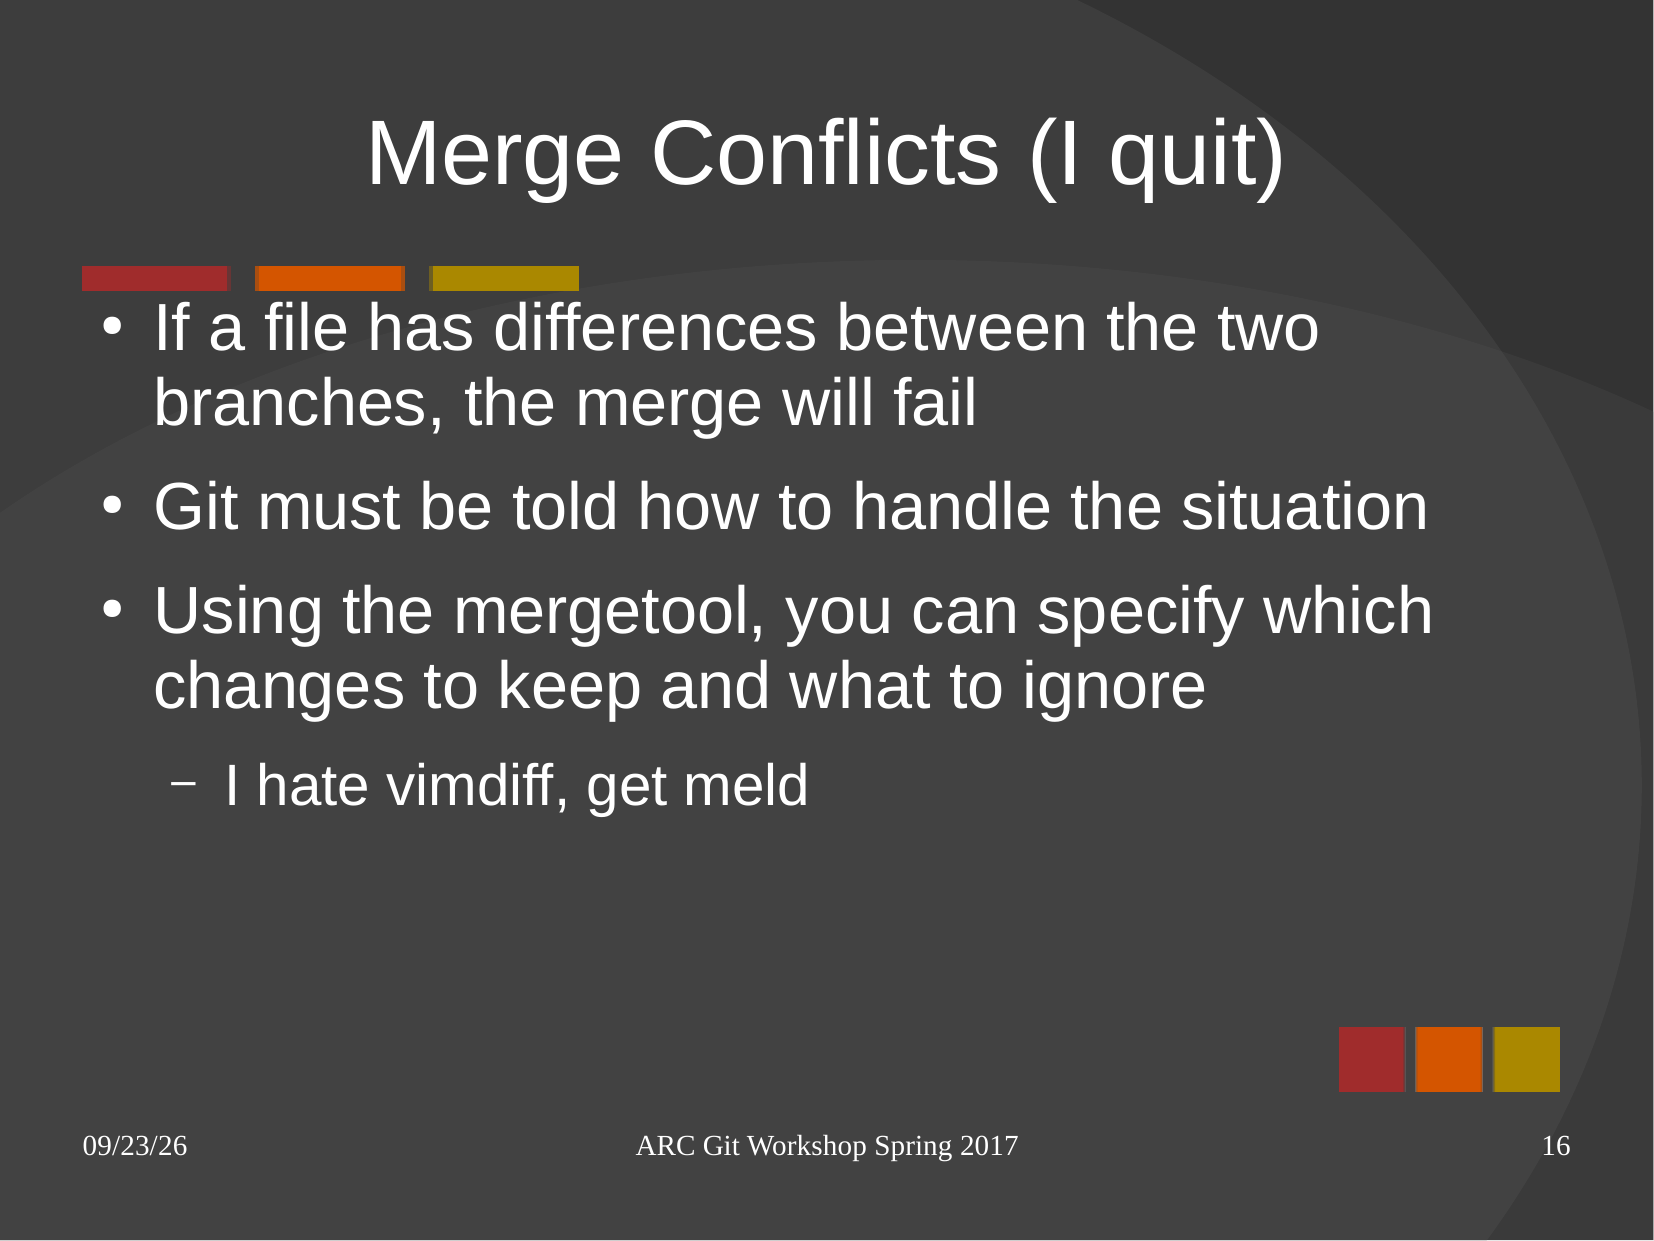

# Merge Conflicts (I quit)
If a file has differences between the two branches, the merge will fail
Git must be told how to handle the situation
Using the mergetool, you can specify which changes to keep and what to ignore
I hate vimdiff, get meld
ARC Git Workshop Spring 2017
16